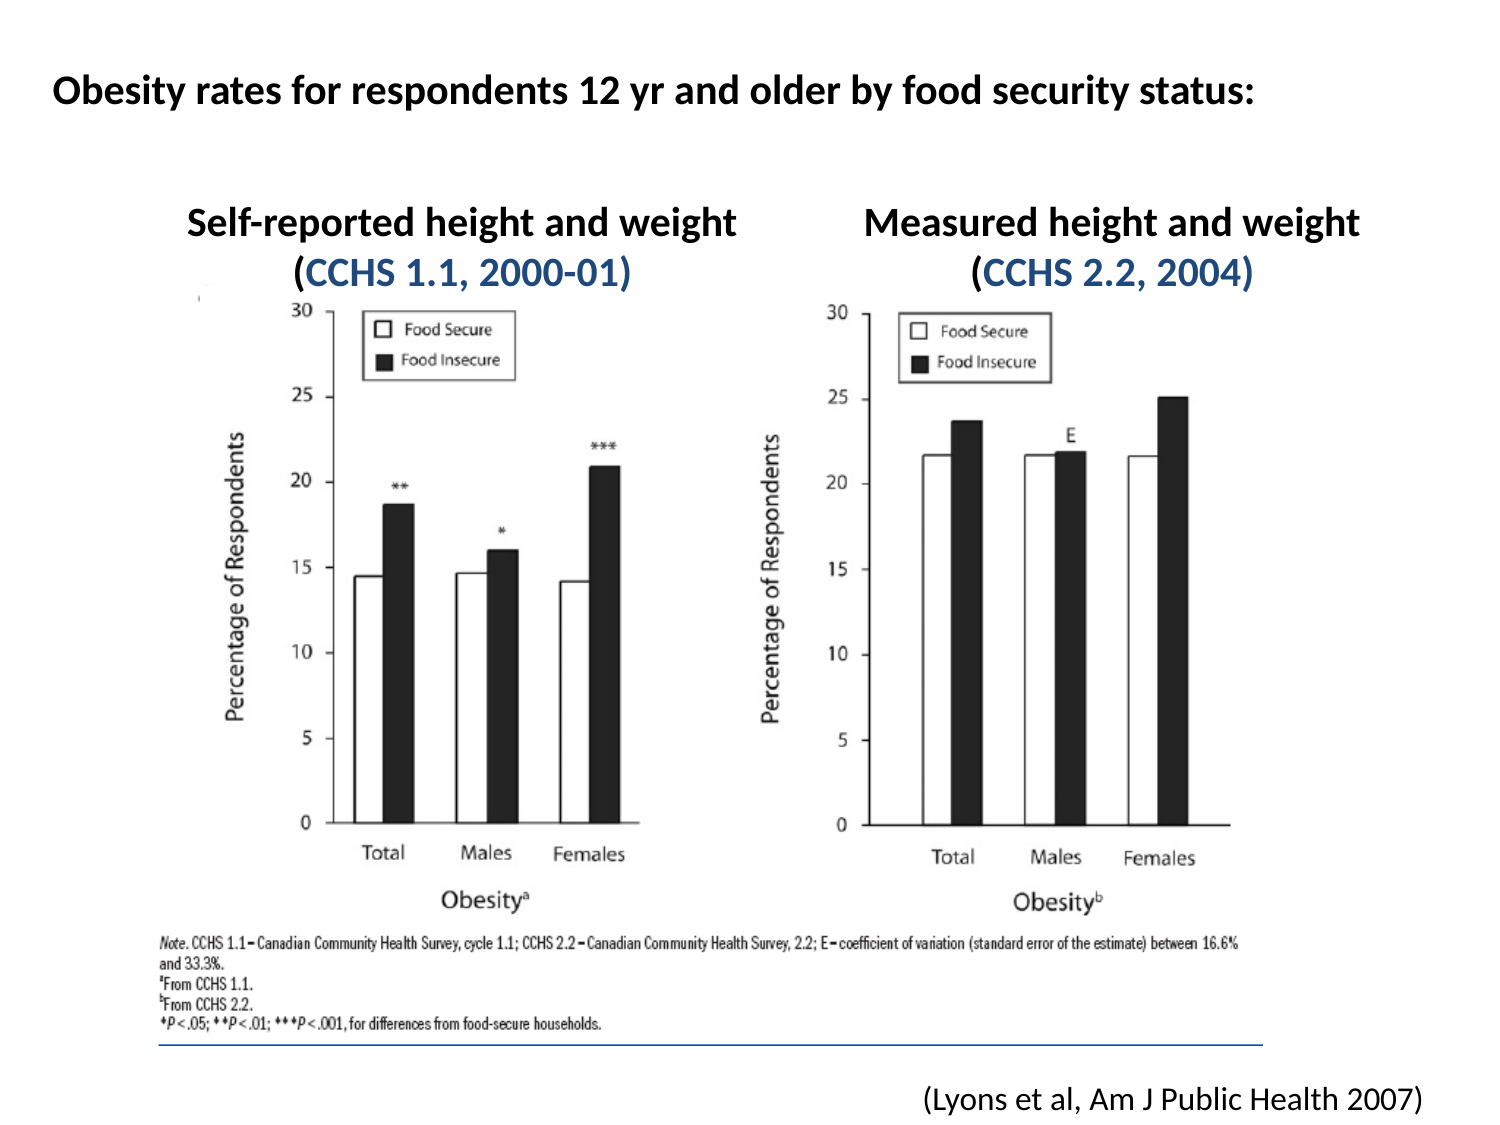

# Obesity rates for respondents 12 yr and older by food security status:
Self-reported height and weight (CCHS 1.1, 2000-01)
Measured height and weight (CCHS 2.2, 2004)
(Lyons et al, Am J Public Health 2007)